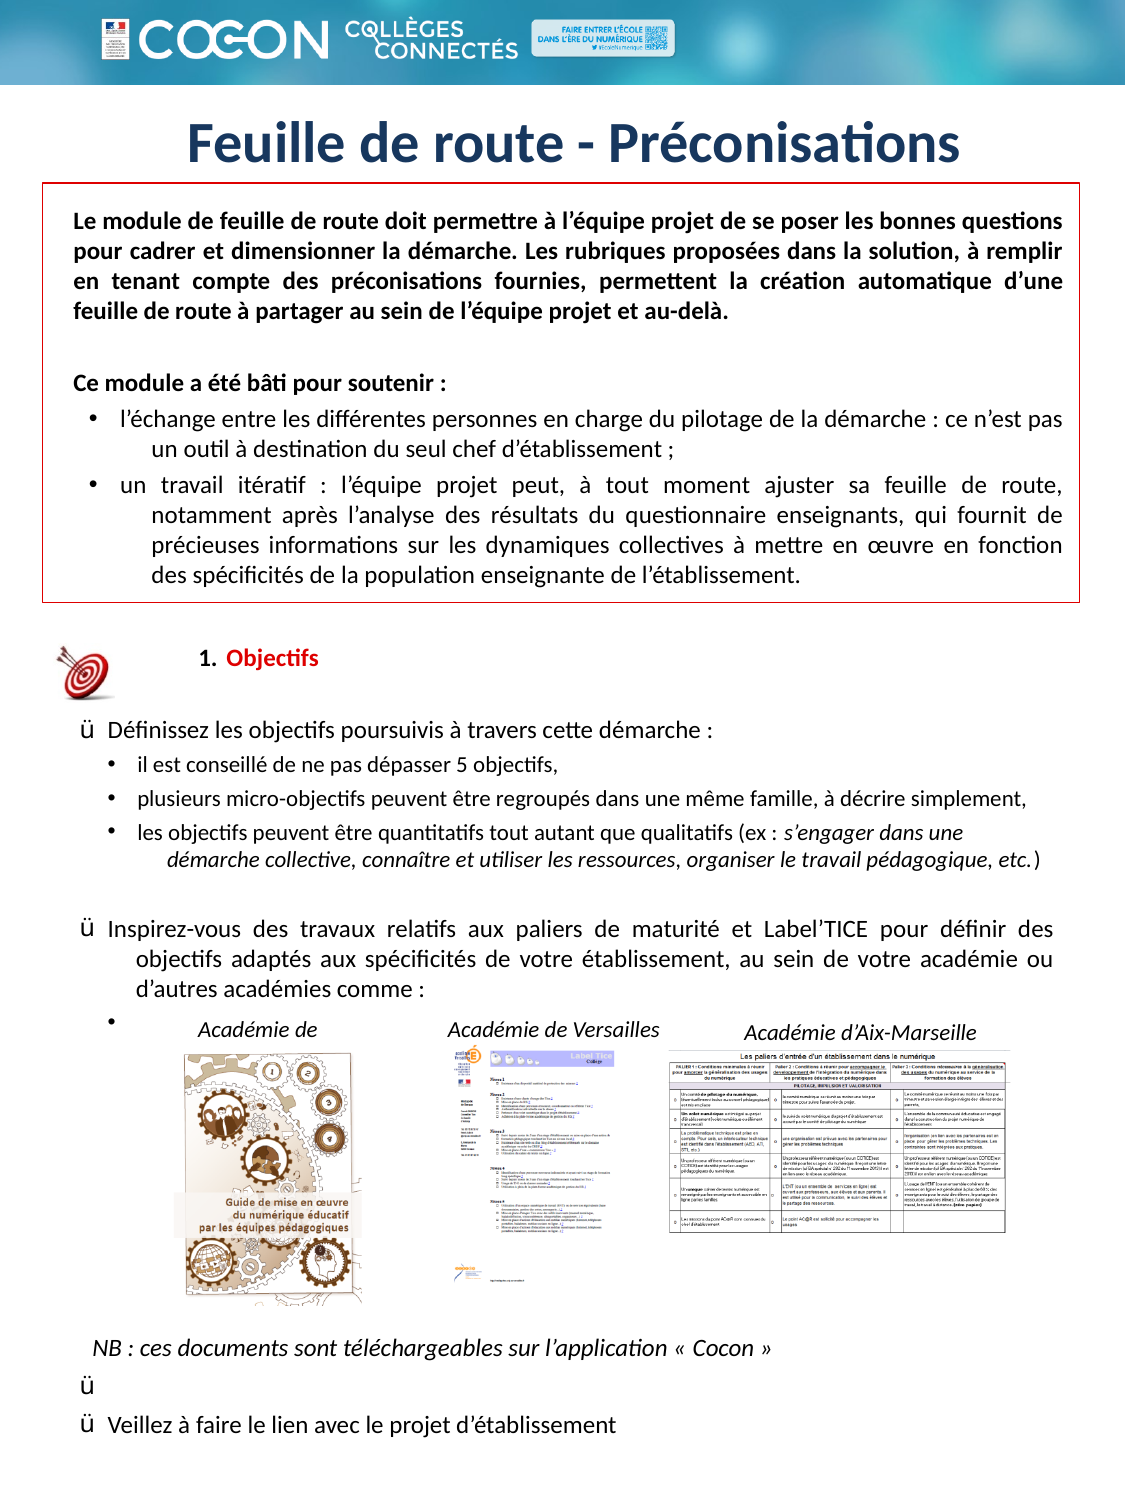

# Feuille de route - Préconisations
Le module de feuille de route doit permettre à l’équipe projet de se poser les bonnes questions pour cadrer et dimensionner la démarche. Les rubriques proposées dans la solution, à remplir en tenant compte des préconisations fournies, permettent la création automatique d’une feuille de route à partager au sein de l’équipe projet et au-delà.
Ce module a été bâti pour soutenir :
l’échange entre les différentes personnes en charge du pilotage de la démarche : ce n’est pas un outil à destination du seul chef d’établissement ;
un travail itératif : l’équipe projet peut, à tout moment ajuster sa feuille de route, notamment après l’analyse des résultats du questionnaire enseignants, qui fournit de précieuses informations sur les dynamiques collectives à mettre en œuvre en fonction des spécificités de la population enseignante de l’établissement.
Objectifs
Définissez les objectifs poursuivis à travers cette démarche :
il est conseillé de ne pas dépasser 5 objectifs,
plusieurs micro-objectifs peuvent être regroupés dans une même famille, à décrire simplement,
les objectifs peuvent être quantitatifs tout autant que qualitatifs (ex : s’engager dans une démarche collective, connaître et utiliser les ressources, organiser le travail pédagogique, etc.)
Inspirez-vous des travaux relatifs aux paliers de maturité et Label’TICE pour définir des objectifs adaptés aux spécificités de votre établissement, au sein de votre académie ou d’autres académies comme :
NB : ces documents sont téléchargeables sur l’application « Cocon »
Veillez à faire le lien avec le projet d’établissement
Académie de Créteil
Académie de Versailles
Académie d’Aix-Marseille